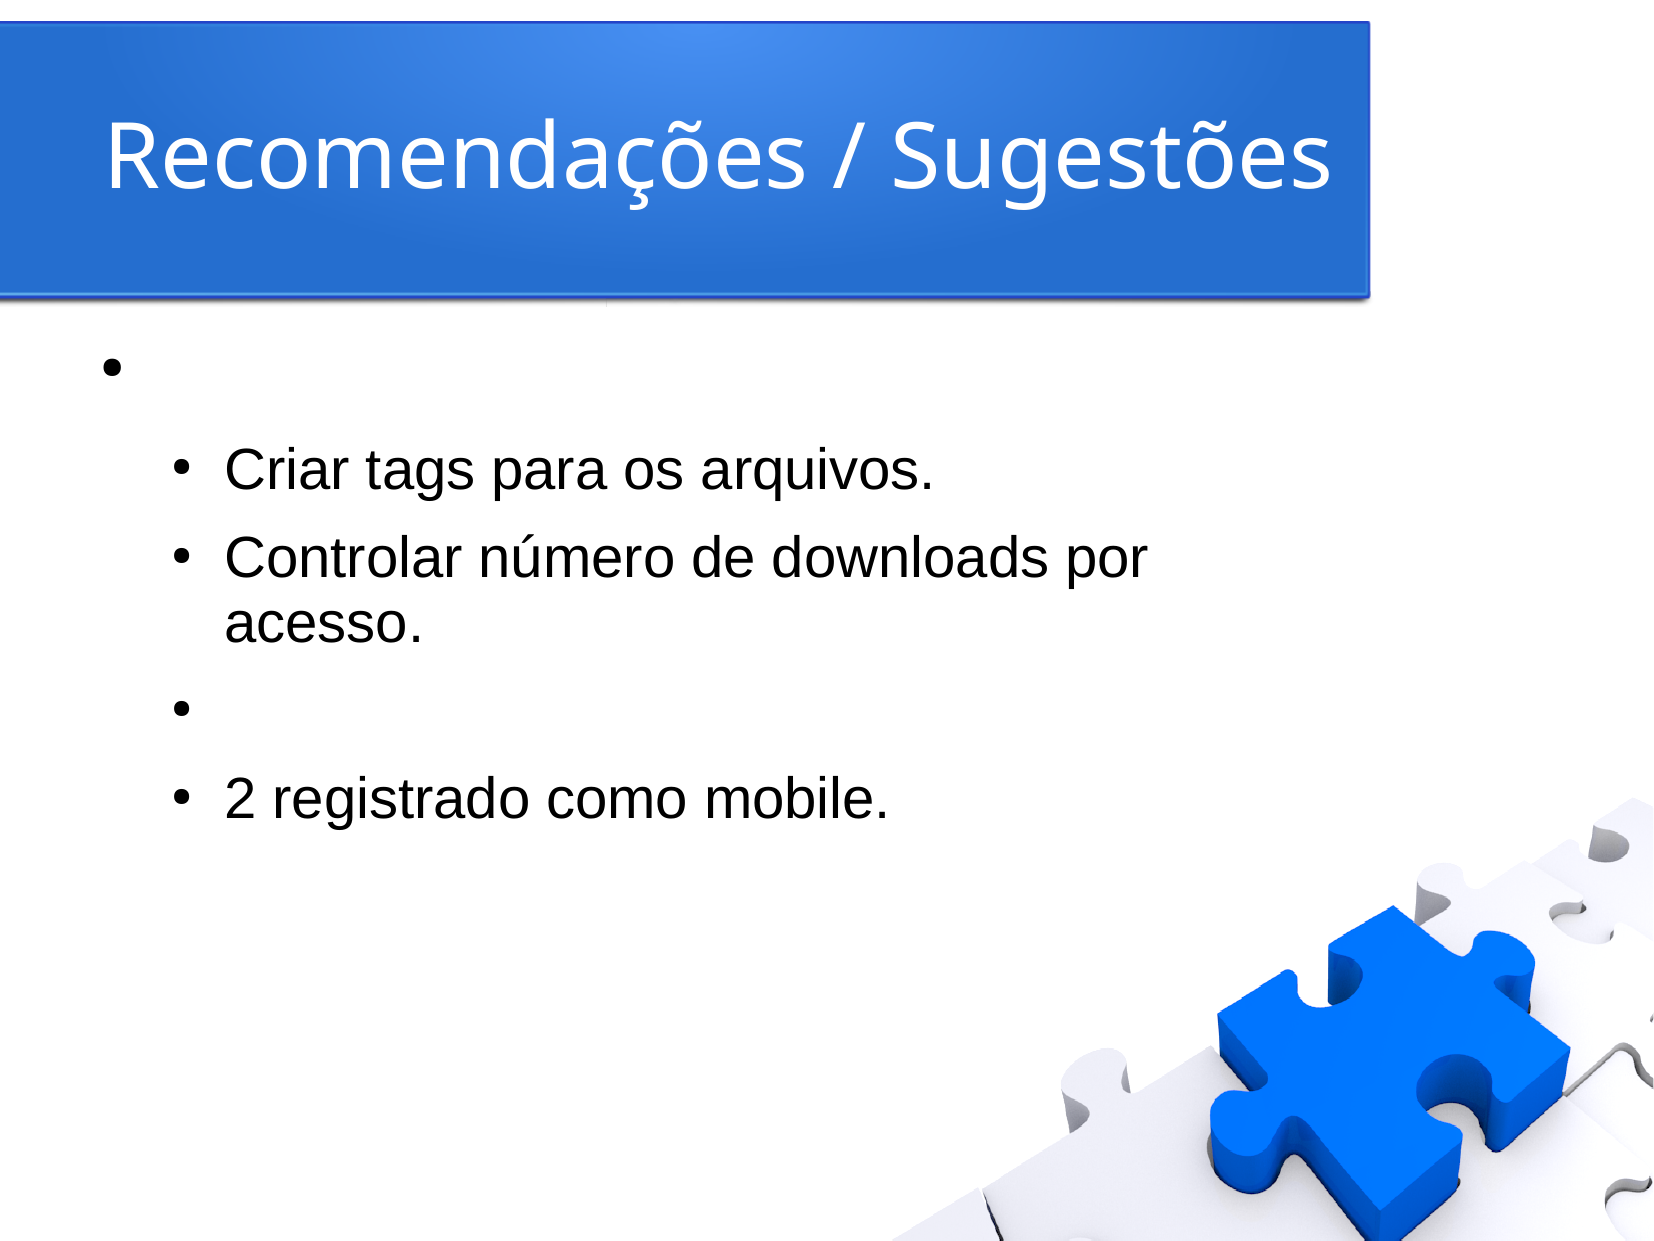

# Recomendações / Sugestões
Criar tags para os arquivos.
Controlar número de downloads por acesso.
2 registrado como mobile.